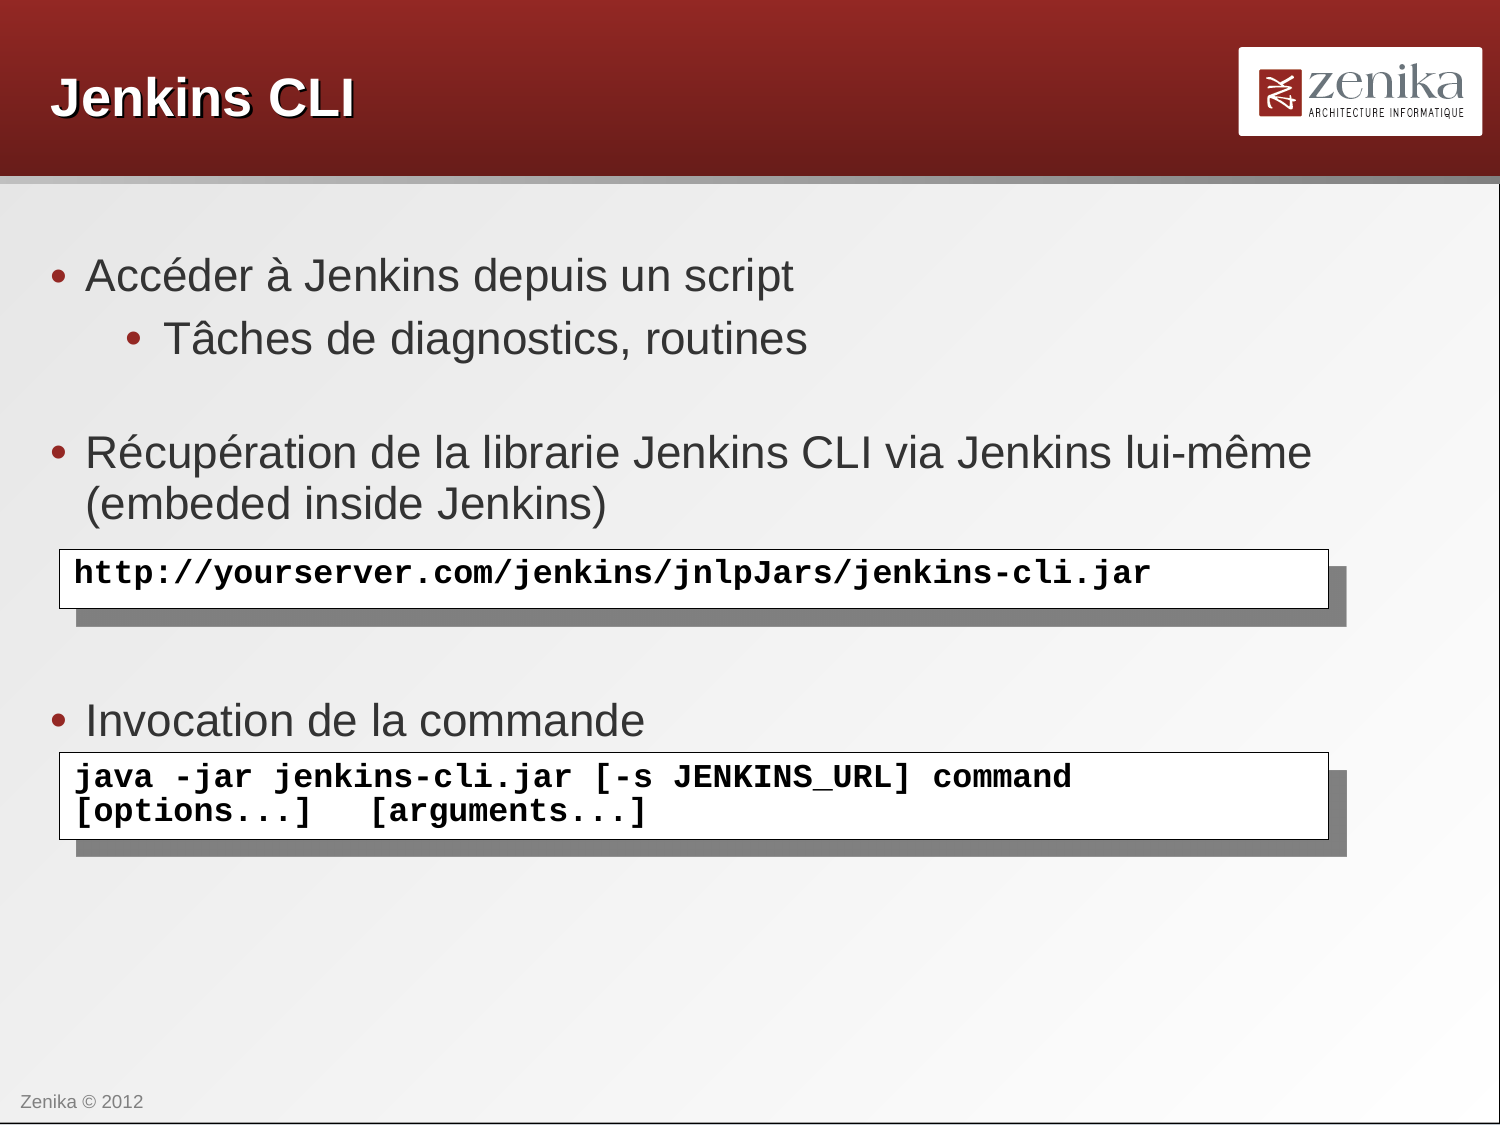

# Jenkins CLI
Accéder à Jenkins depuis un script
Tâches de diagnostics, routines
Récupération de la librarie Jenkins CLI via Jenkins lui-même (embeded inside Jenkins)
Invocation de la commande
http://yourserver.com/jenkins/jnlpJars/jenkins-cli.jar
java -jar jenkins-cli.jar [-s JENKINS_URL] command [options...] 	[arguments...]